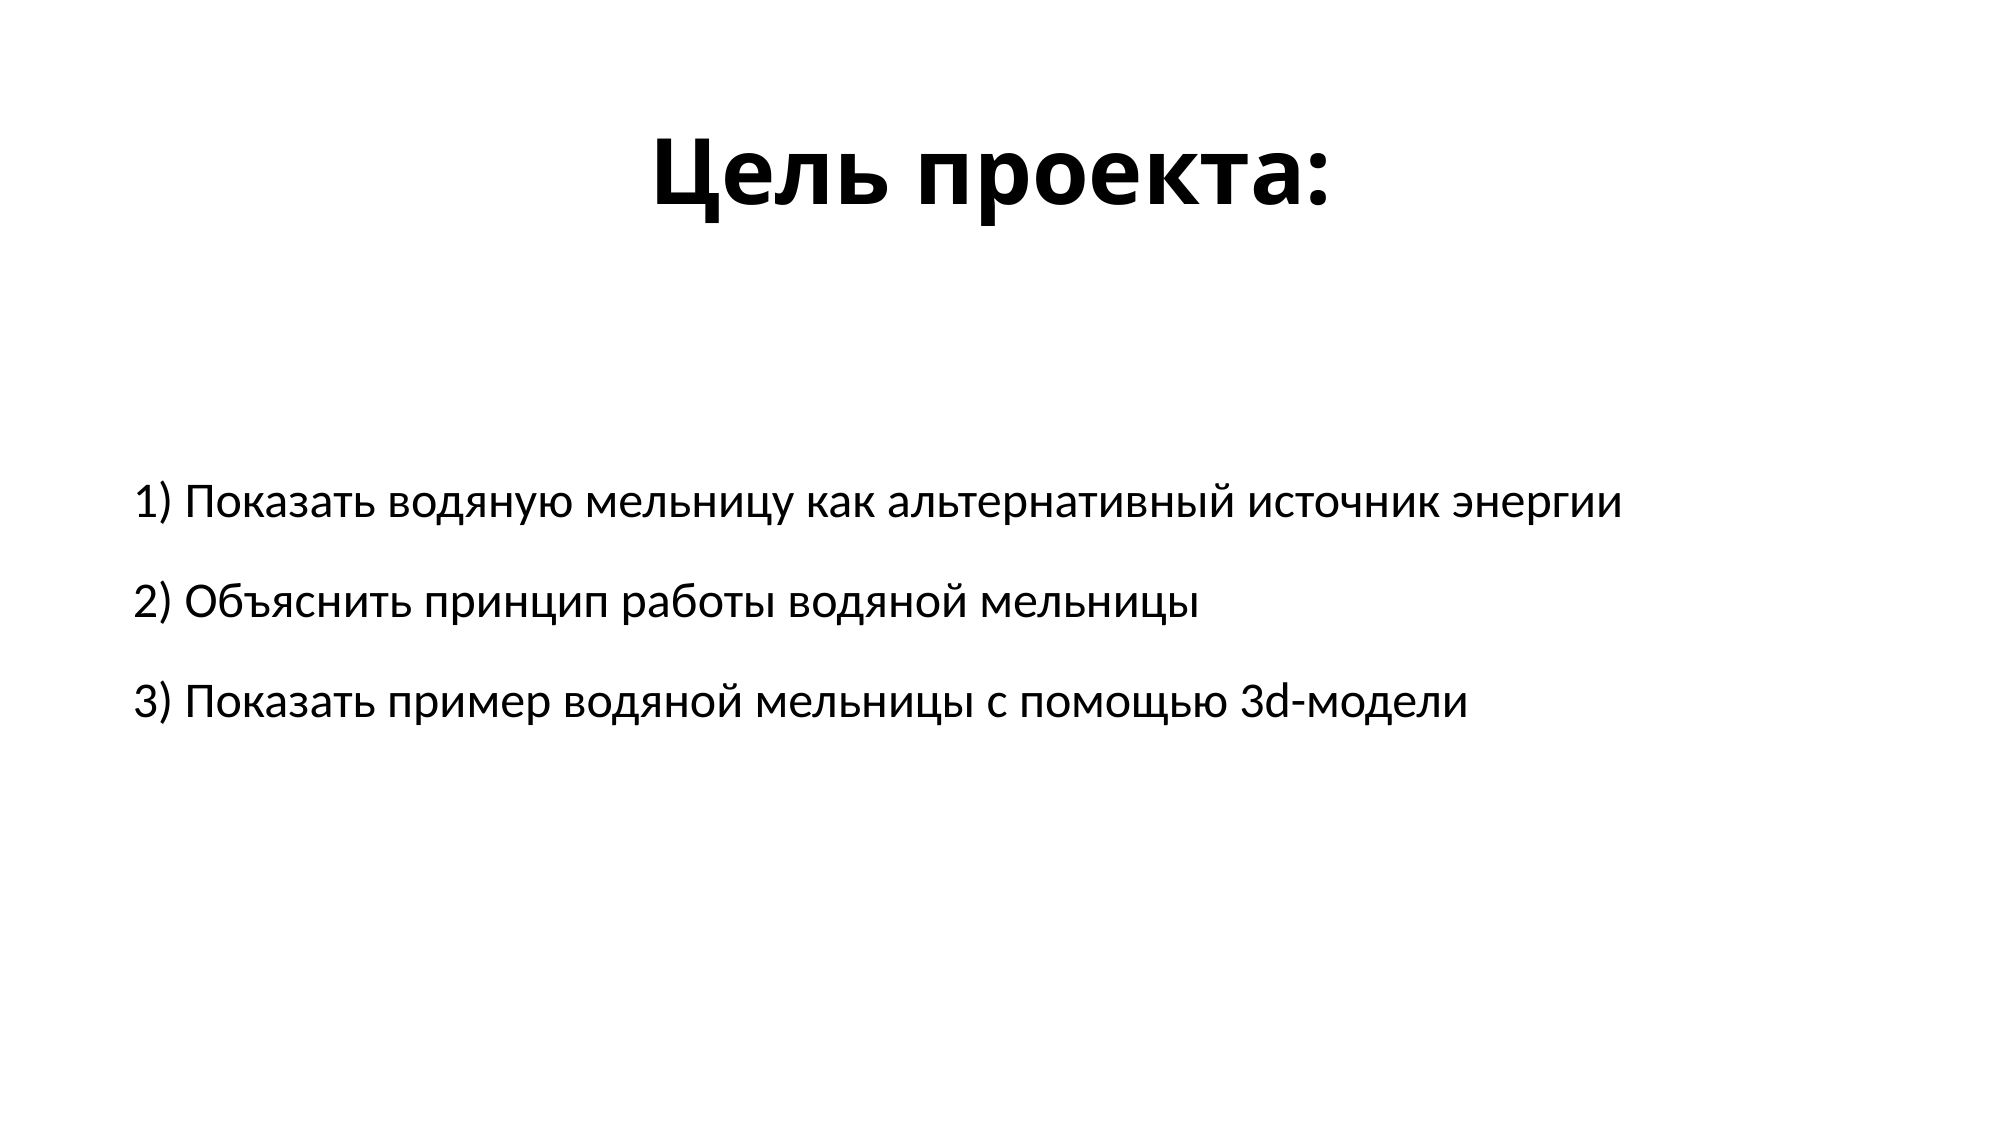

# Цель проекта:
1) Показать водяную мельницу как альтернативный источник энергии
2) Объяснить принцип работы водяной мельницы
3) Показать пример водяной мельницы с помощью 3d-модели